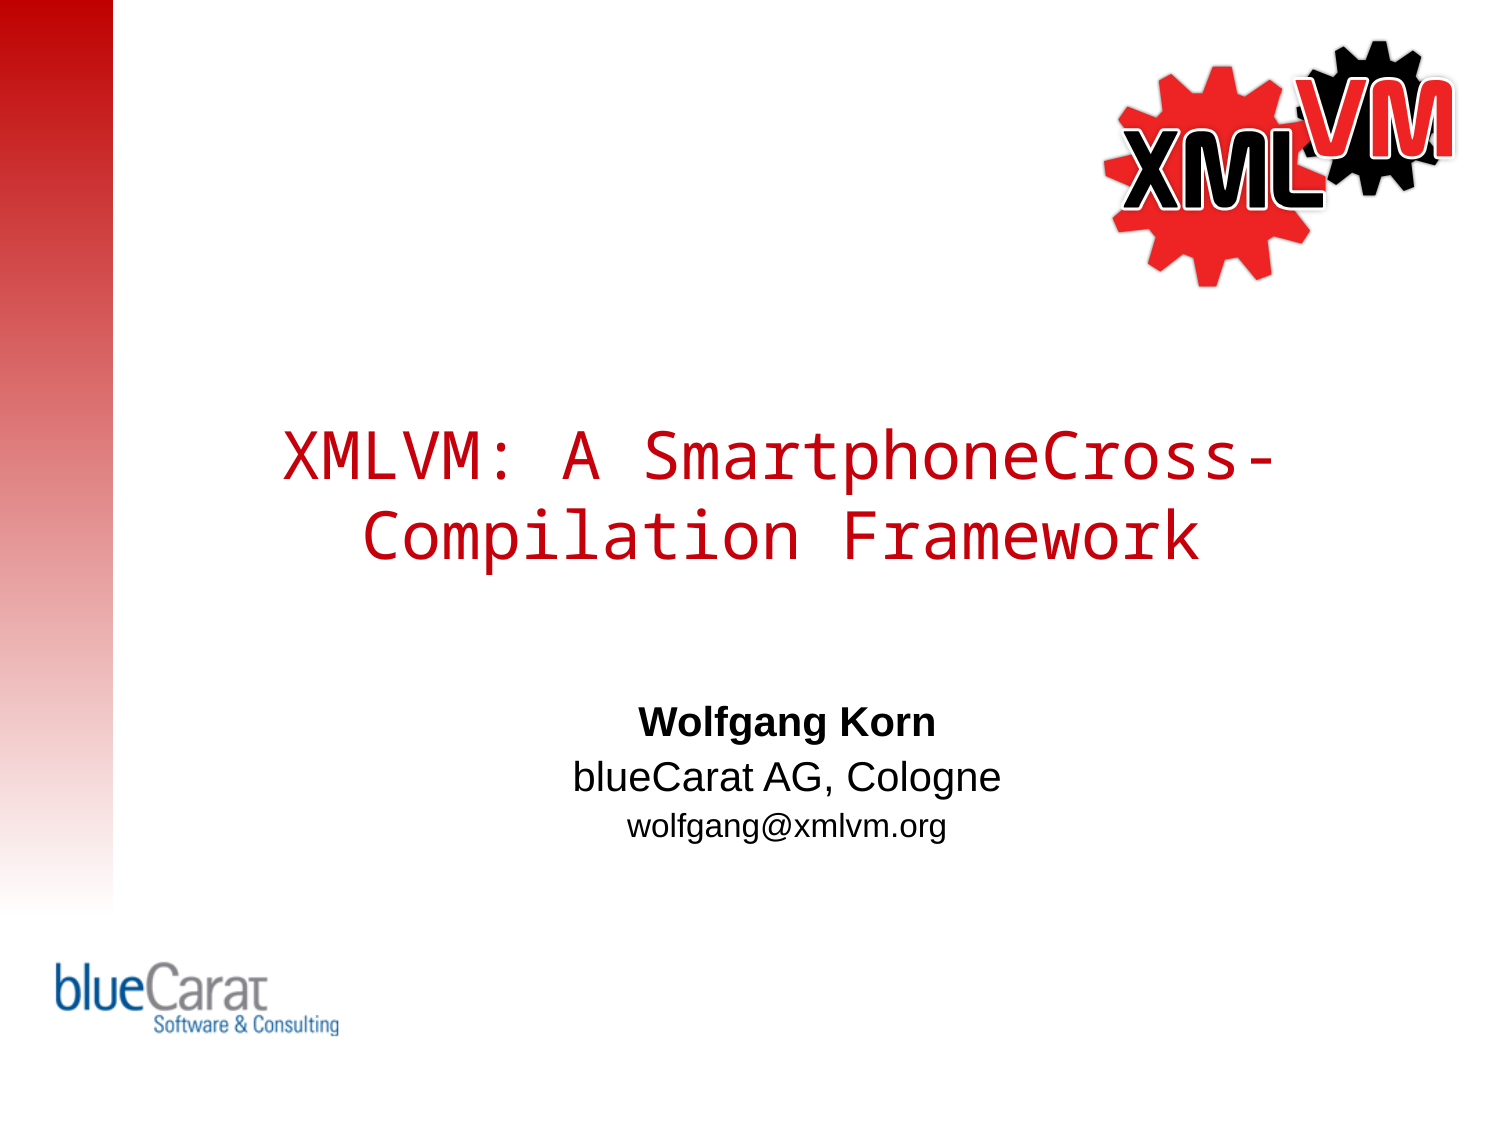

# XMLVM: A SmartphoneCross-Compilation Framework
Wolfgang Korn
blueCarat AG, Cologne
wolfgang@xmlvm.org